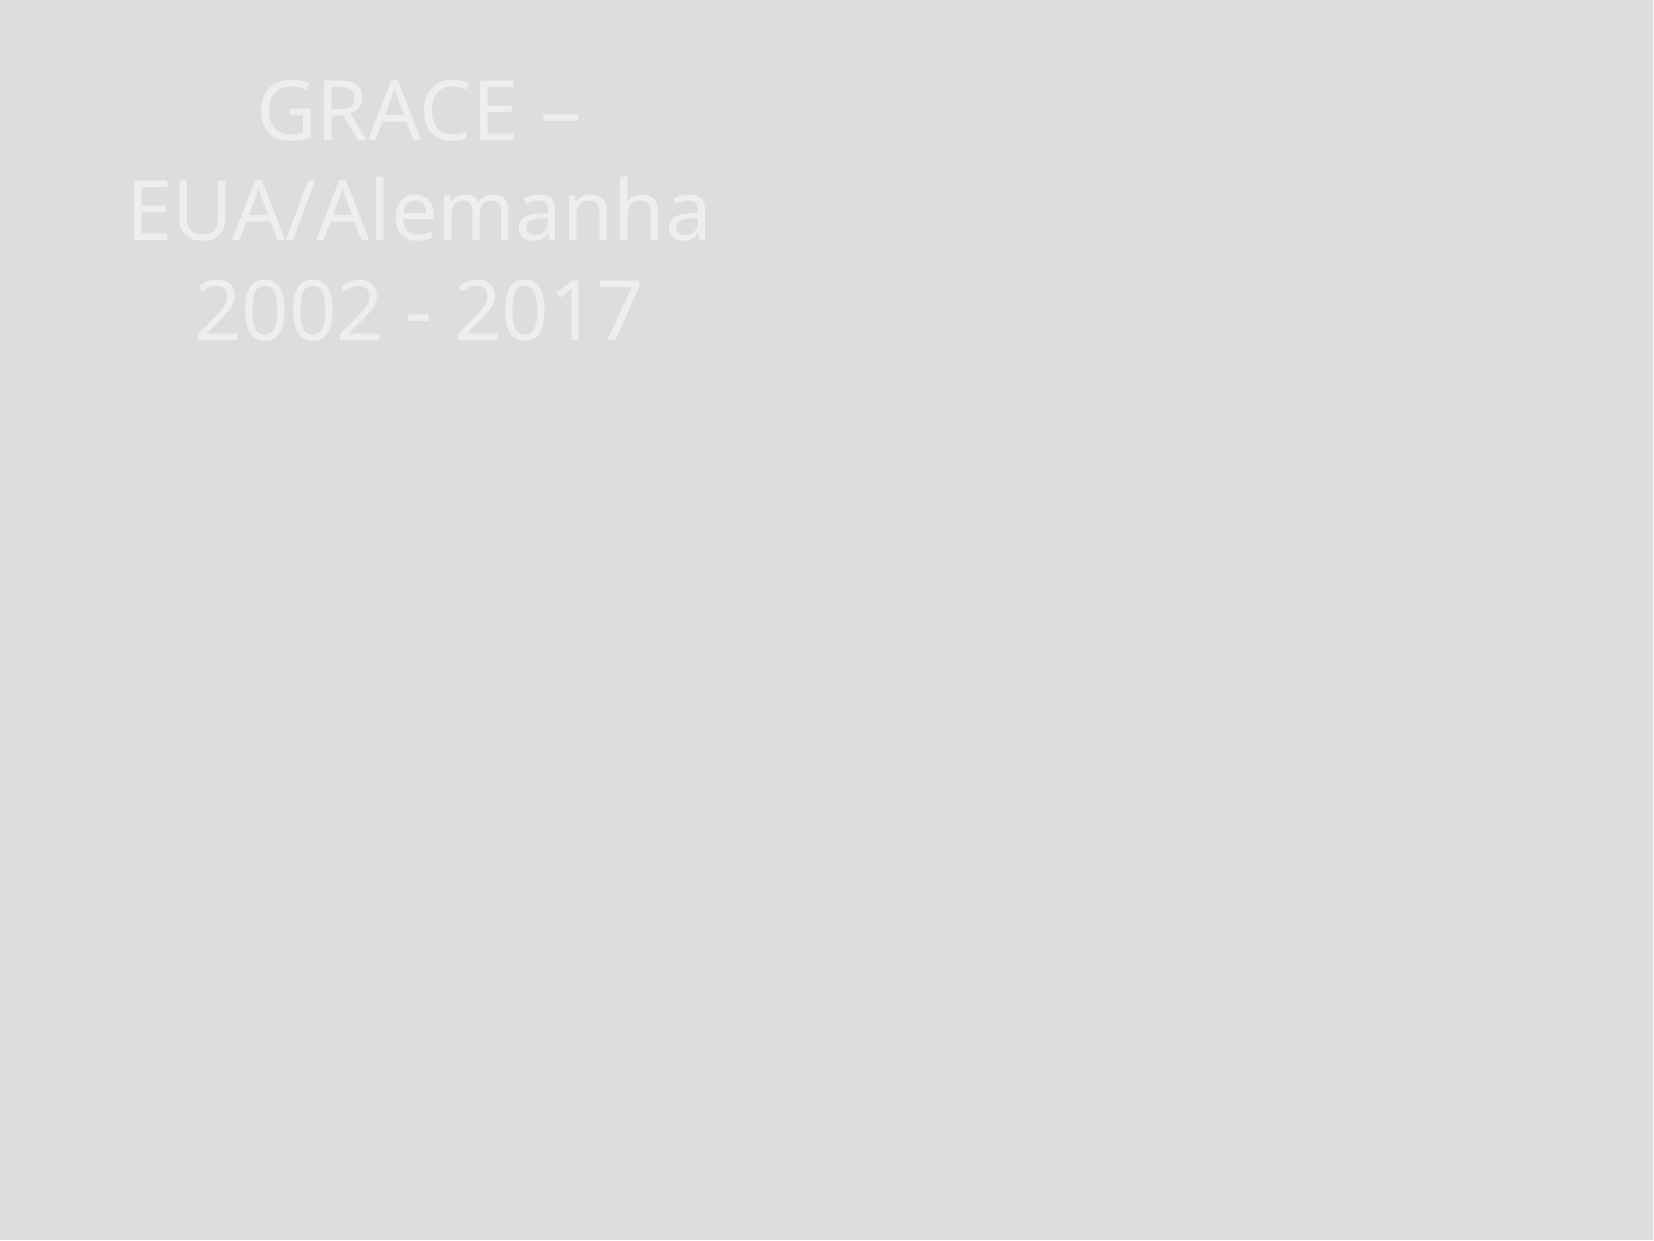

# GRACE – EUA/Alemanha 2002 - 2017